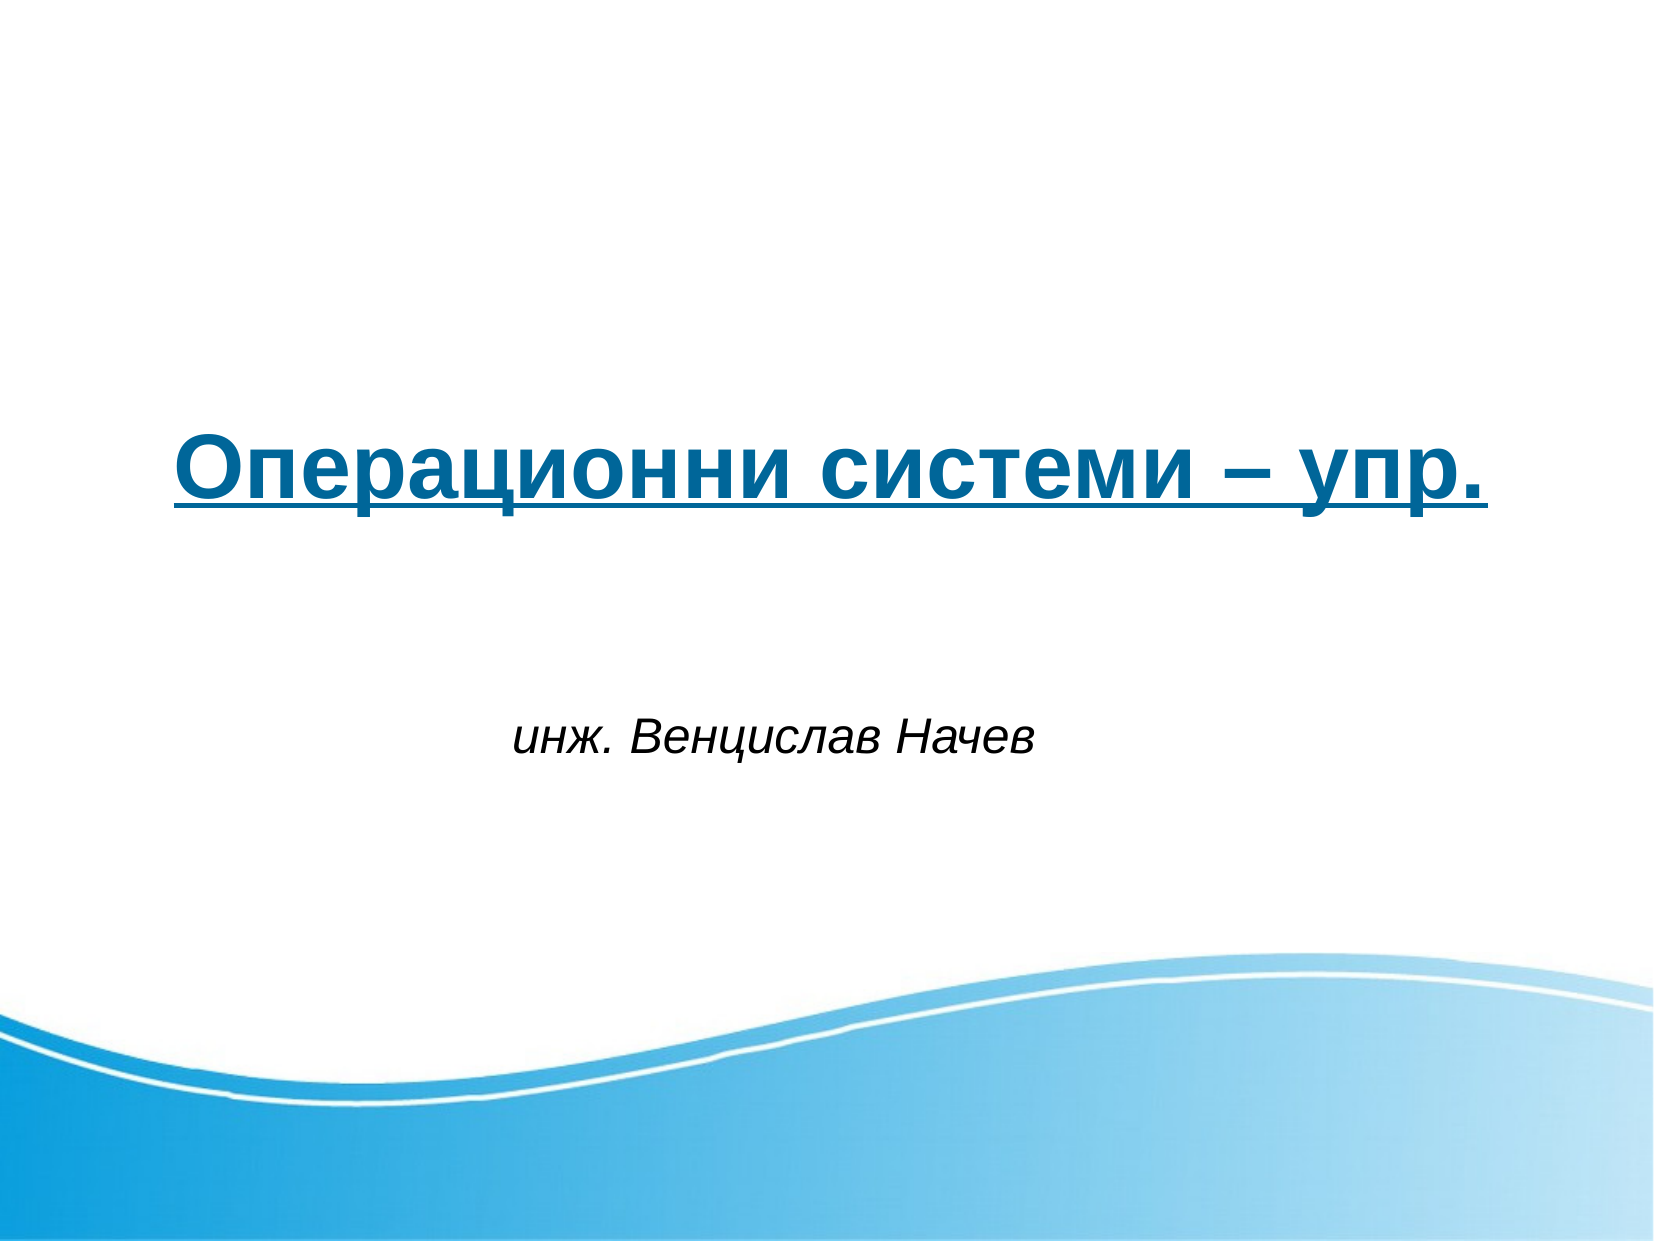

# Операционни системи – упр.
инж. Венцислав Начев